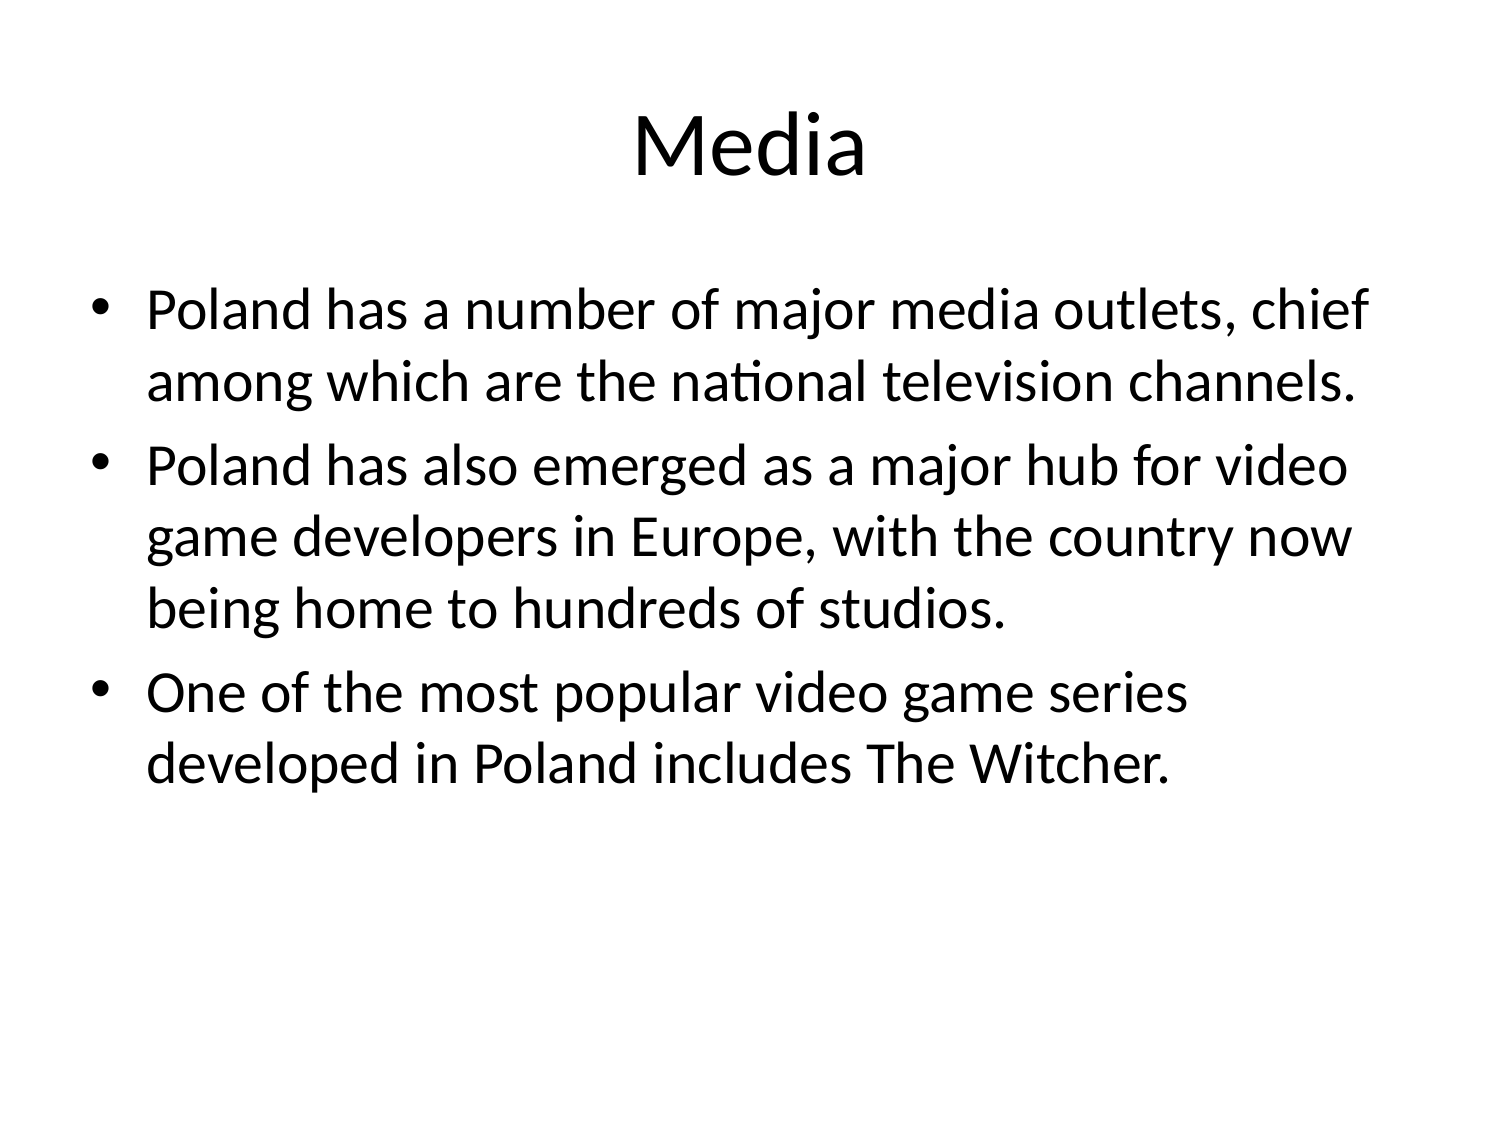

# Media
Poland has a number of major media outlets, chief among which are the national television channels.
Poland has also emerged as a major hub for video game developers in Europe, with the country now being home to hundreds of studios.
One of the most popular video game series developed in Poland includes The Witcher.